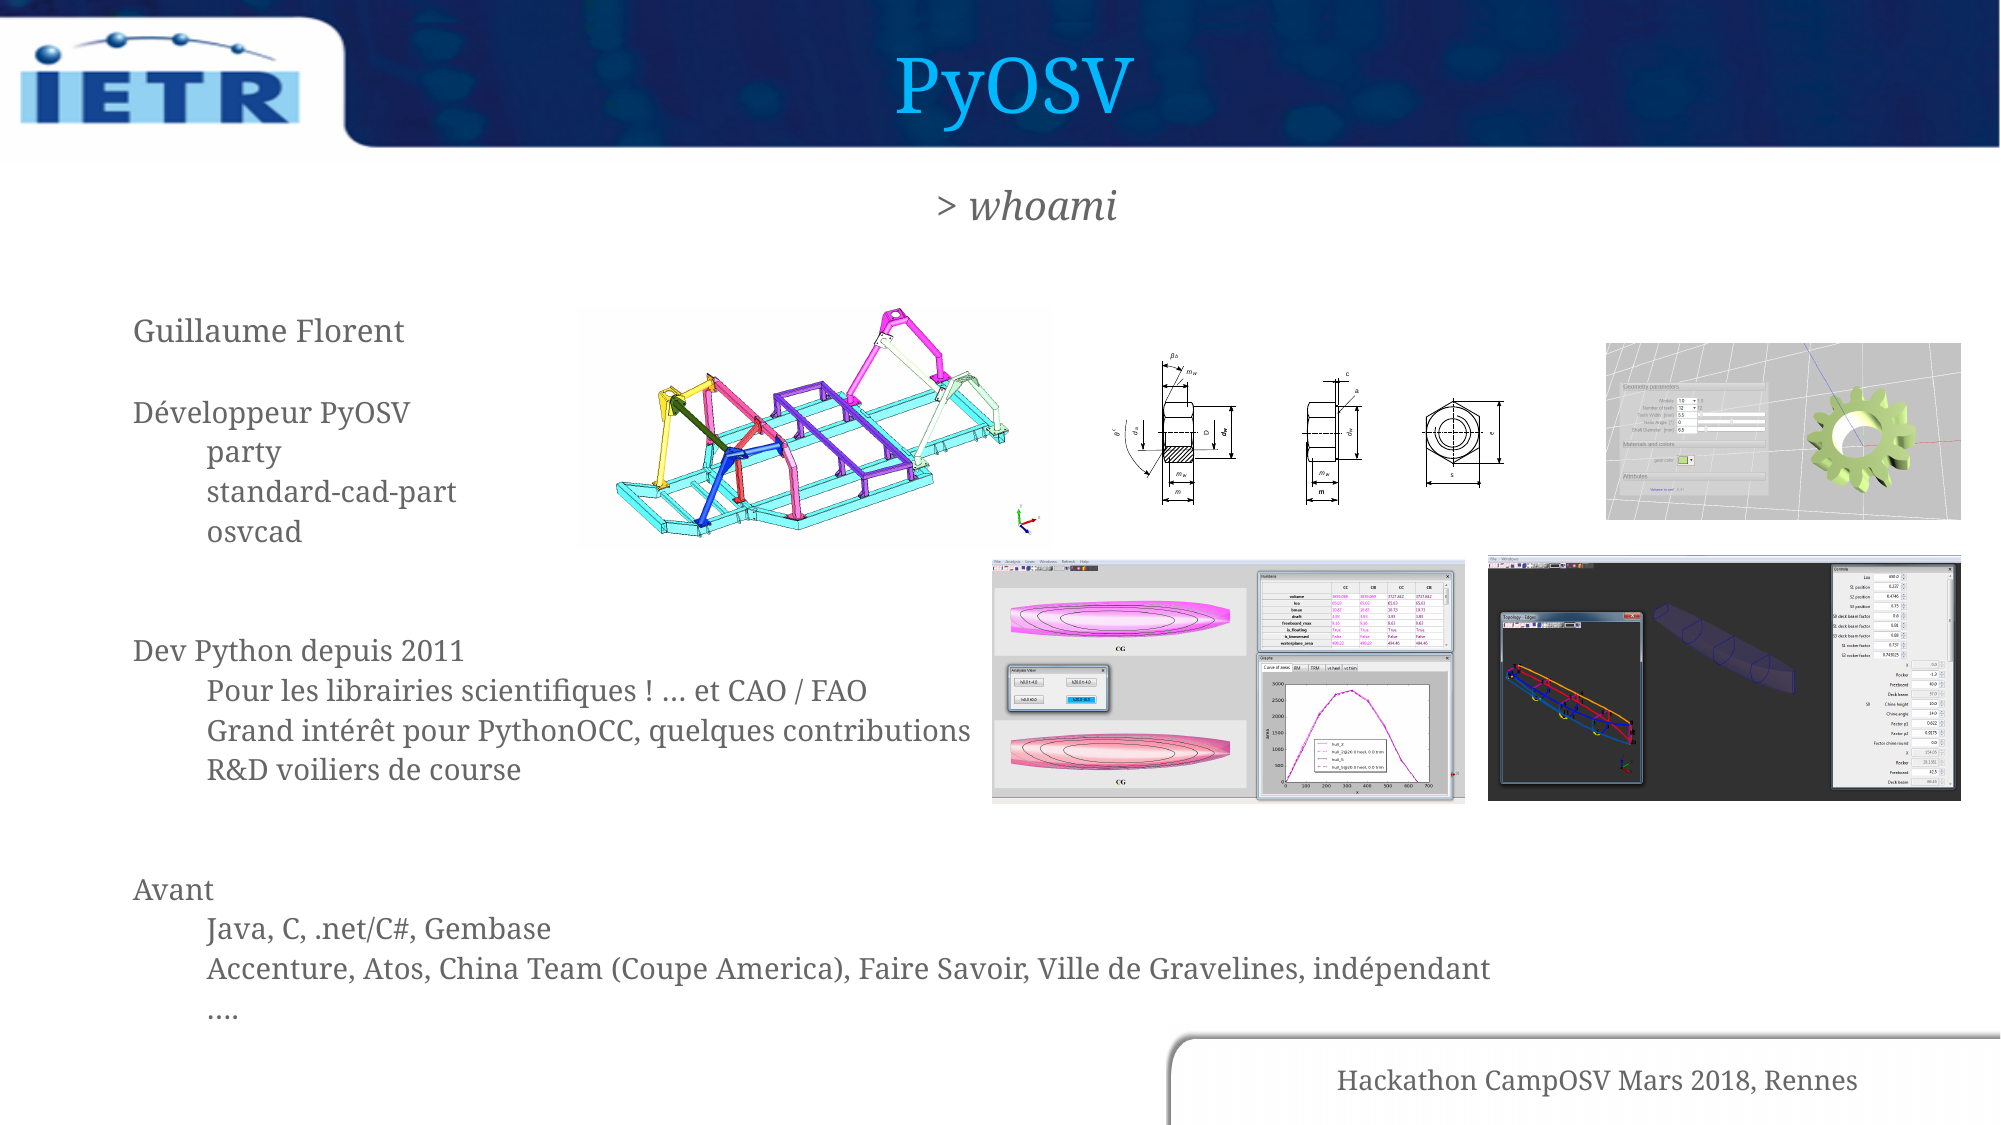

PyOSV
> whoami
Guillaume Florent
Développeur PyOSV
	party
	standard-cad-part
	osvcad
Dev Python depuis 2011
	Pour les librairies scientifiques ! … et CAO / FAO
	Grand intérêt pour PythonOCC, quelques contributions
	R&D voiliers de course
Avant
	Java, C, .net/C#, Gembase
	Accenture, Atos, China Team (Coupe America), Faire Savoir, Ville de Gravelines, indépendant
	….
Hackathon CampOSV Mars 2018, Rennes